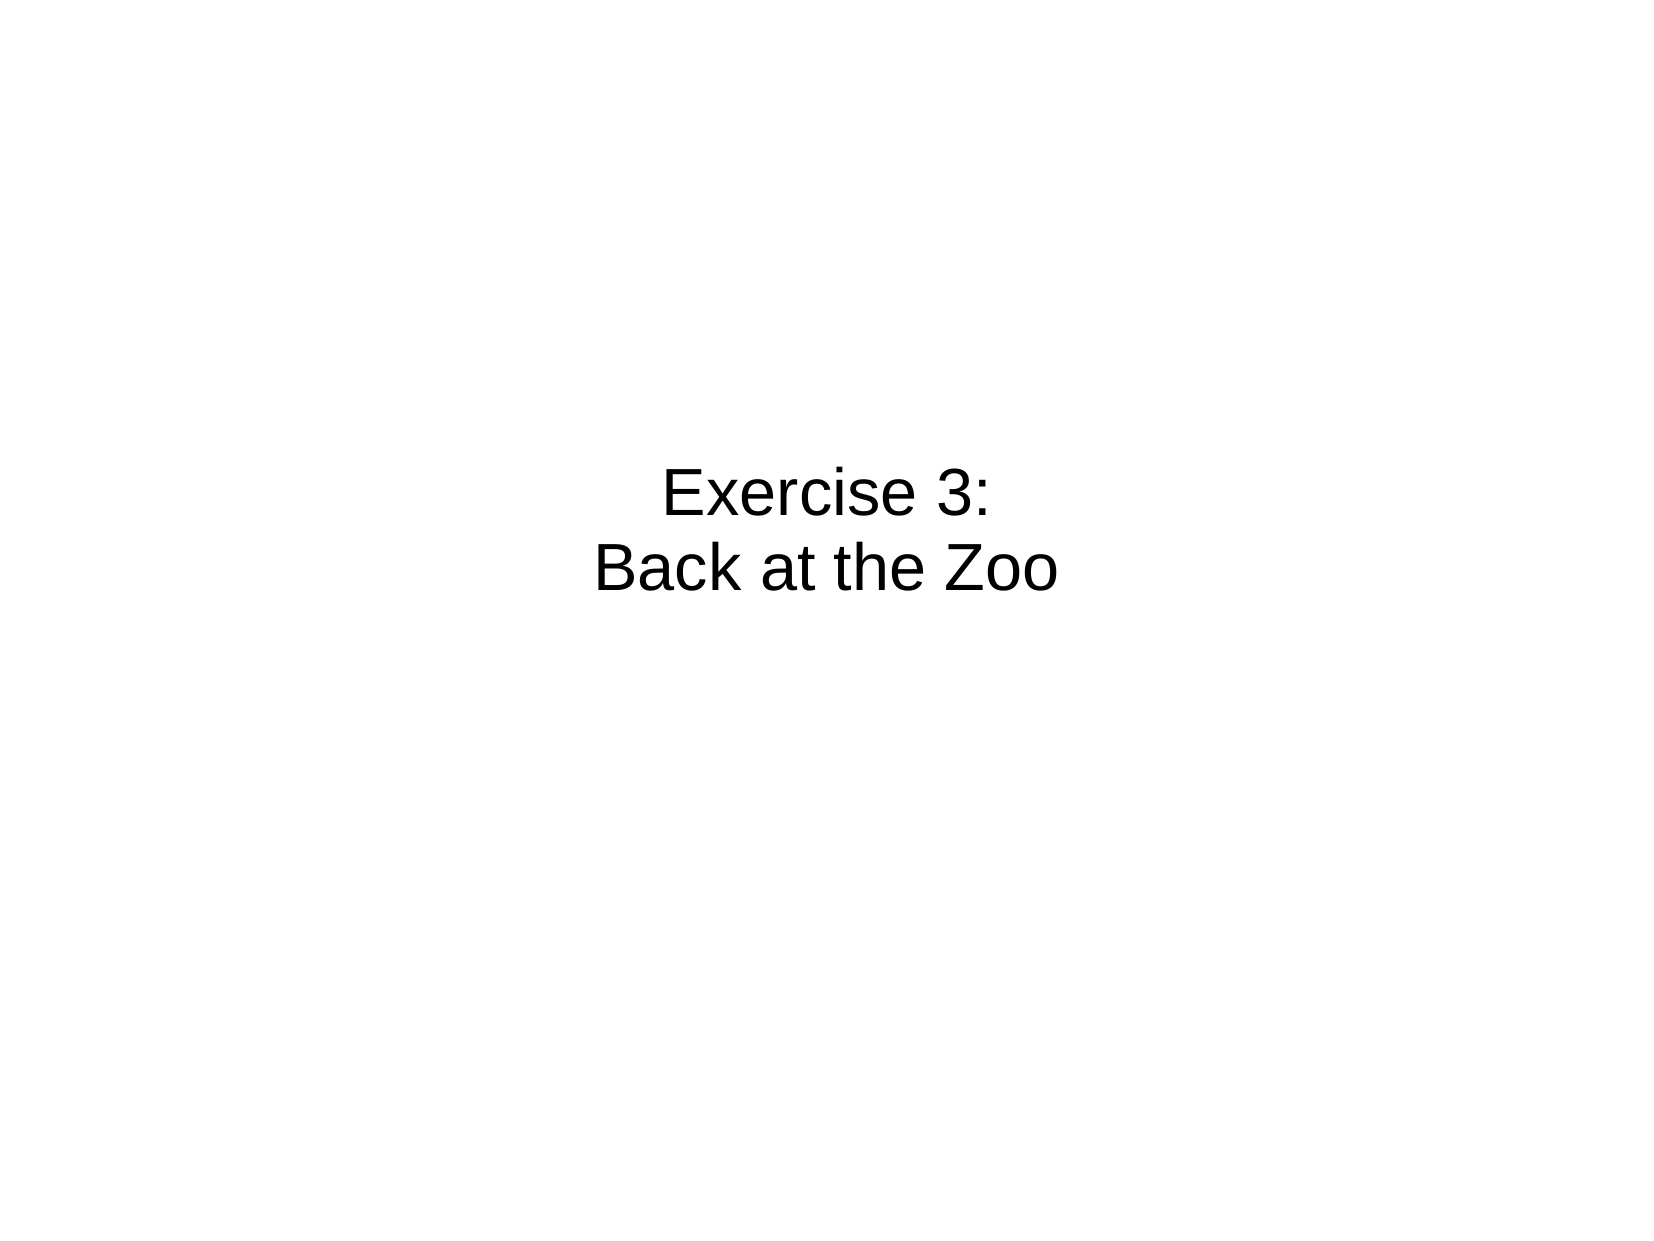

# Exercise 3:
Back at the Zoo